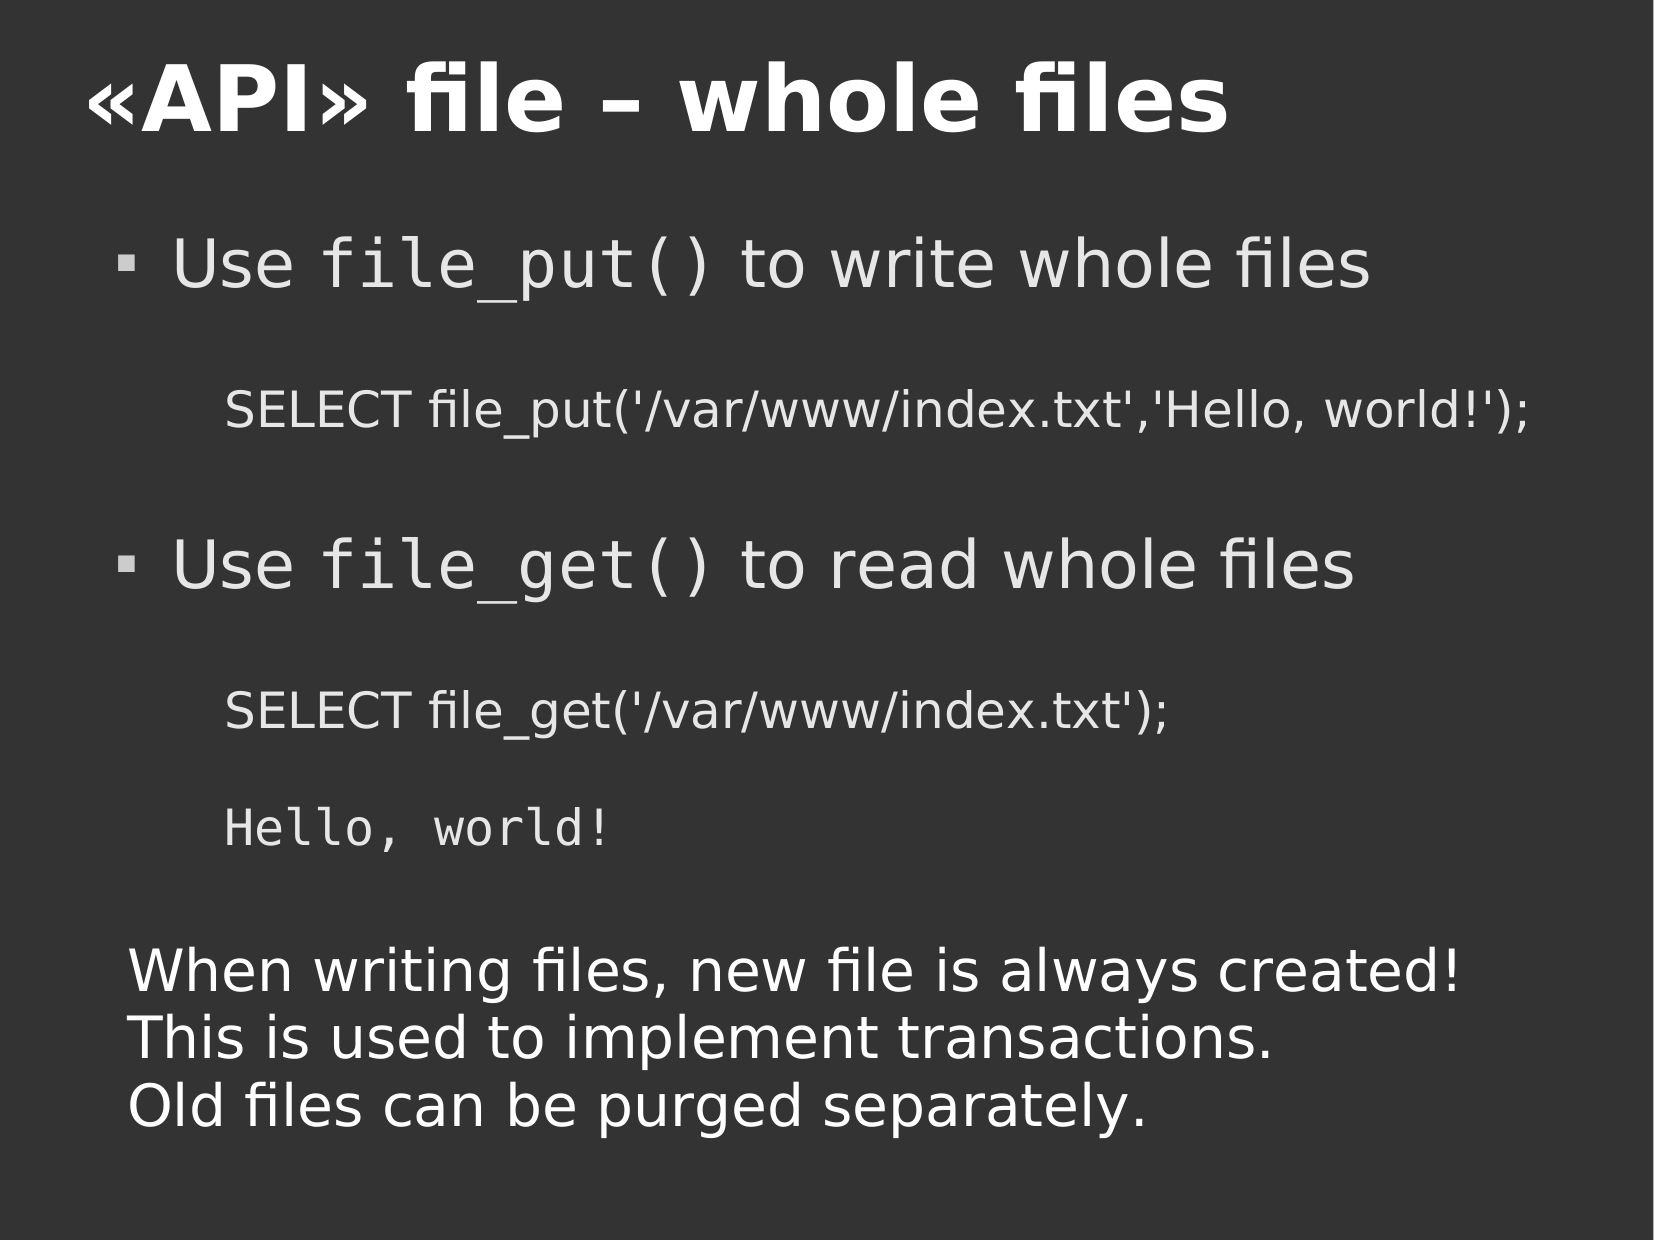

# «API» file – whole files
Use file_put() to write whole files
SELECT file_put('/var/www/index.txt','Hello, world!');
Use file_get() to read whole files
SELECT file_get('/var/www/index.txt');
Hello, world!
When writing files, new file is always created!
This is used to implement transactions.
Old files can be purged separately.